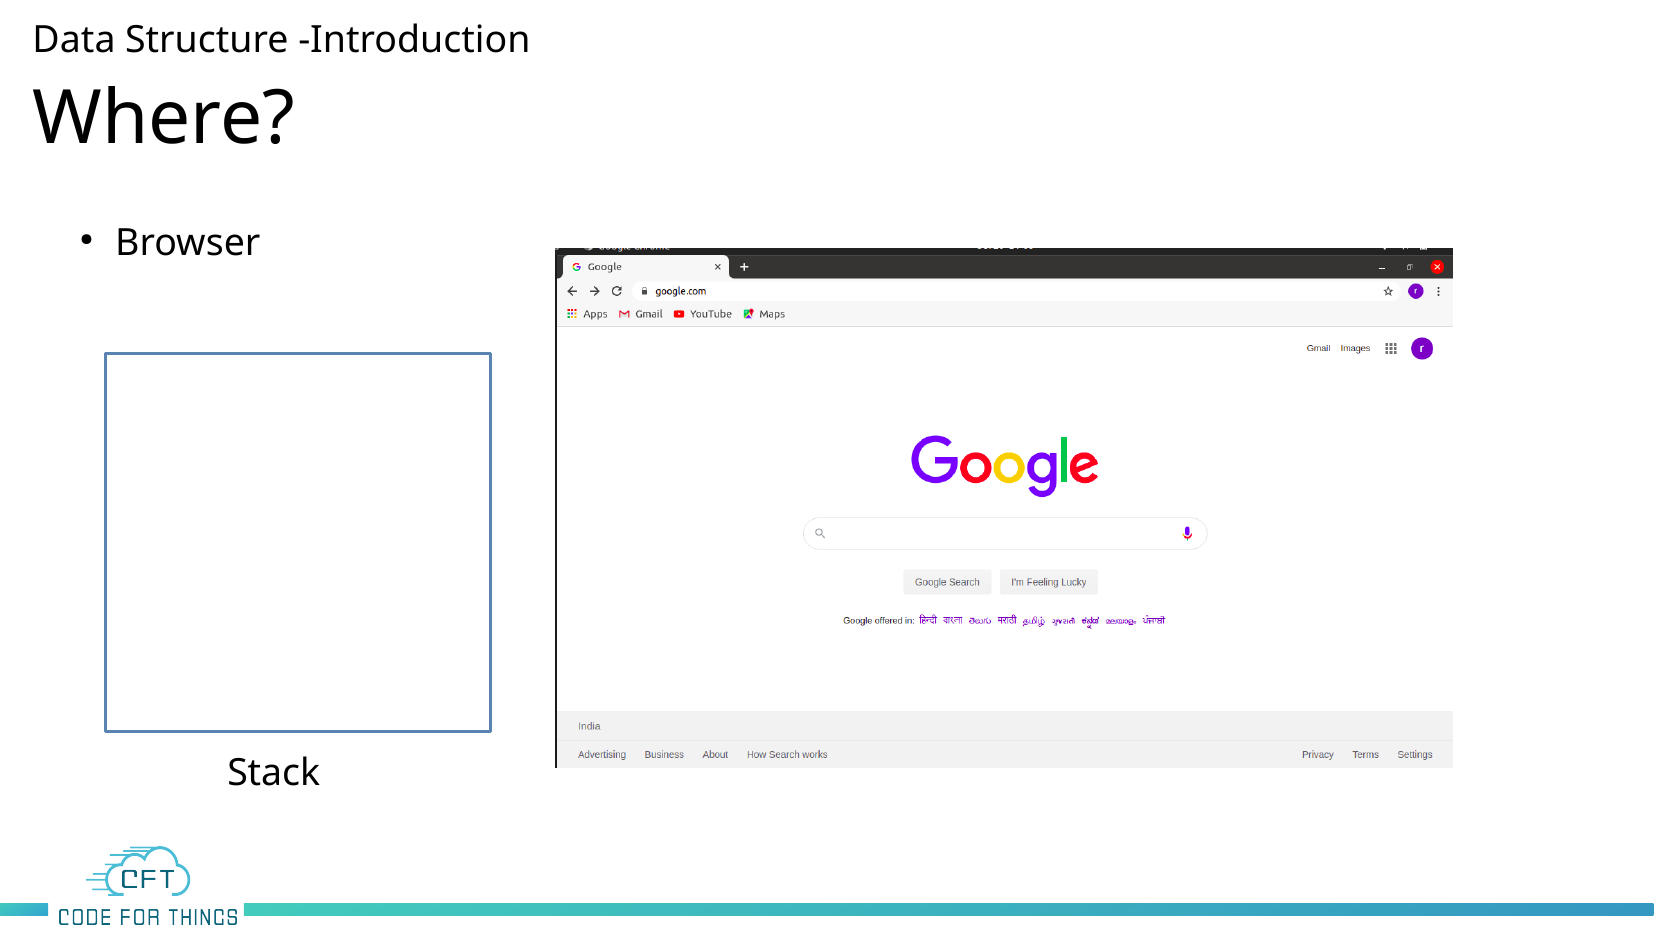

# Data Structure -Introduction Where?
Browser
Stack